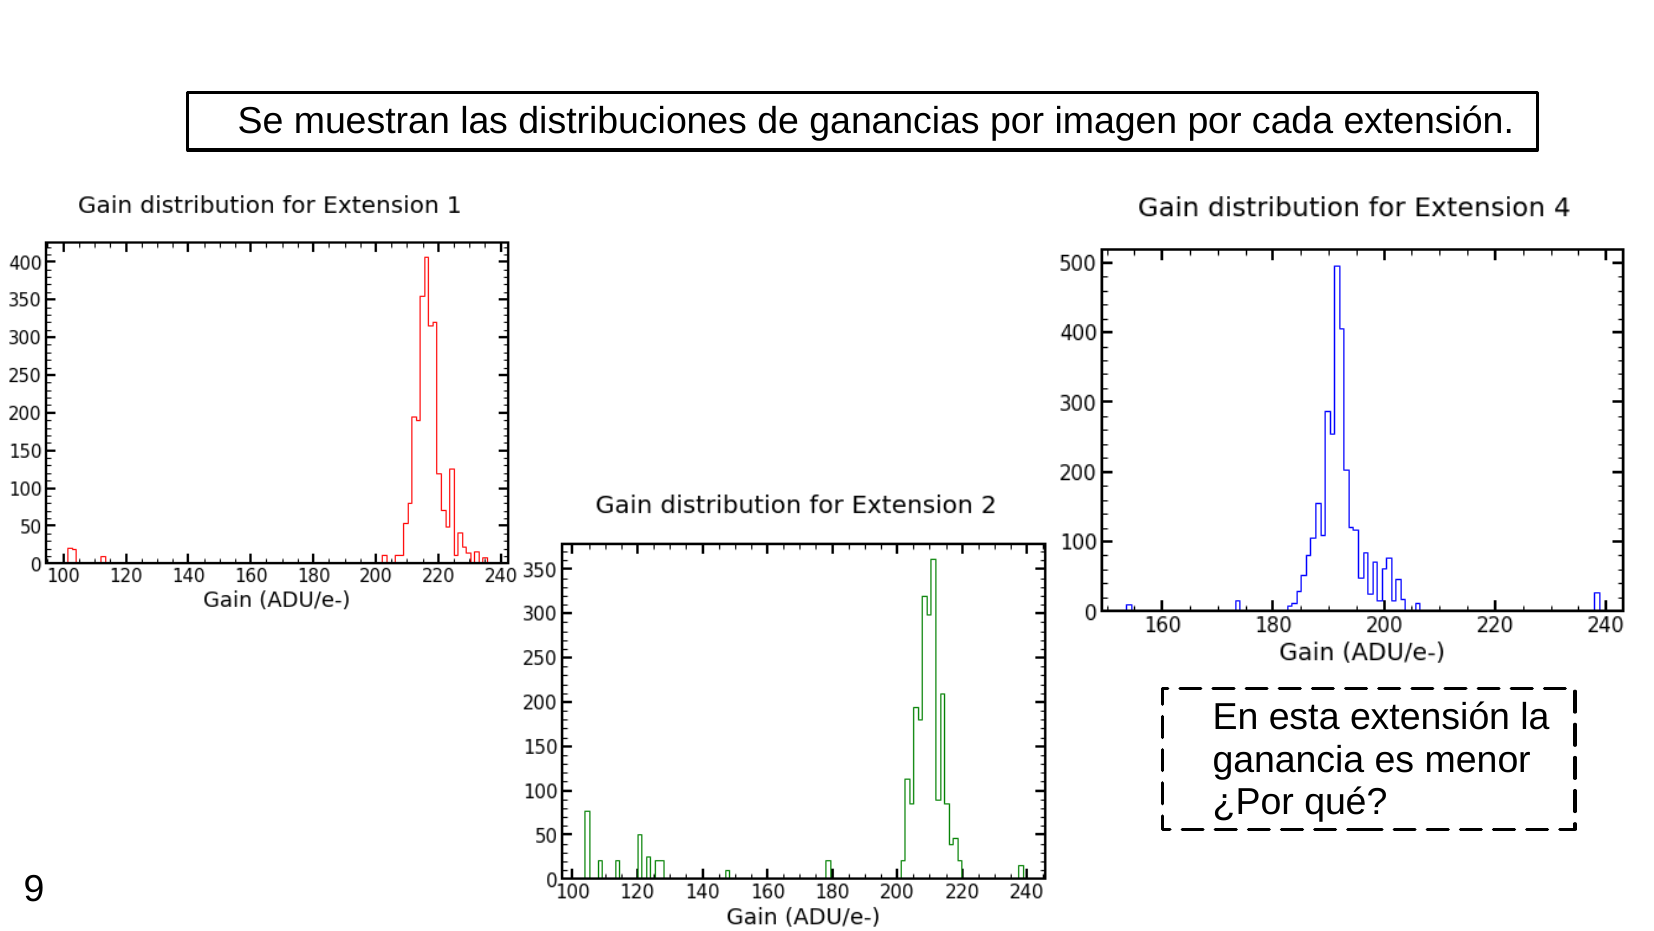

Se muestran las distribuciones de ganancias por imagen por cada extensión.
En esta extensión la ganancia es menor ¿Por qué?